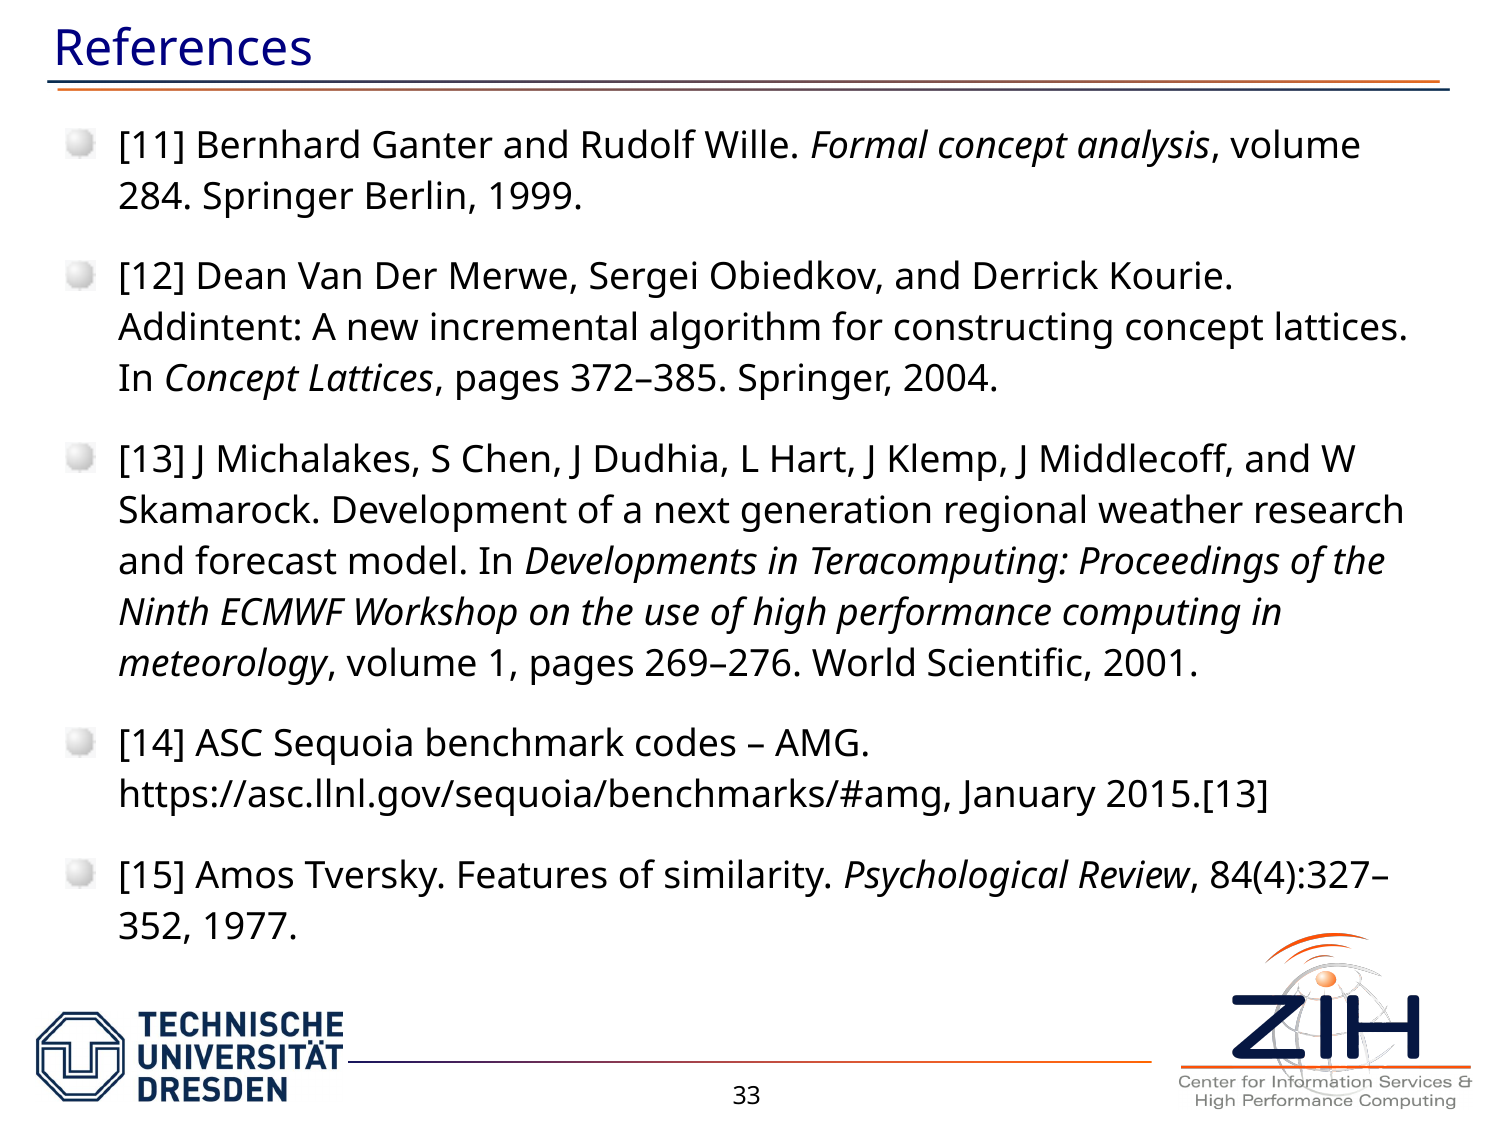

# References
[11] Bernhard Ganter and Rudolf Wille. Formal concept analysis, volume 284. Springer Berlin, 1999.
[12] Dean Van Der Merwe, Sergei Obiedkov, and Derrick Kourie. Addintent: A new incremental algorithm for constructing concept lattices. In Concept Lattices, pages 372–385. Springer, 2004.
[13] J Michalakes, S Chen, J Dudhia, L Hart, J Klemp, J Middlecoff, and W Skamarock. Development of a next generation regional weather research and forecast model. In Developments in Teracomputing: Proceedings of the Ninth ECMWF Workshop on the use of high performance computing in meteorology, volume 1, pages 269–276. World Scientific, 2001.
[14] ASC Sequoia benchmark codes – AMG. https://asc.llnl.gov/sequoia/benchmarks/#amg, January 2015.[13]
[15] Amos Tversky. Features of similarity. Psychological Review, 84(4):327–352, 1977.
33